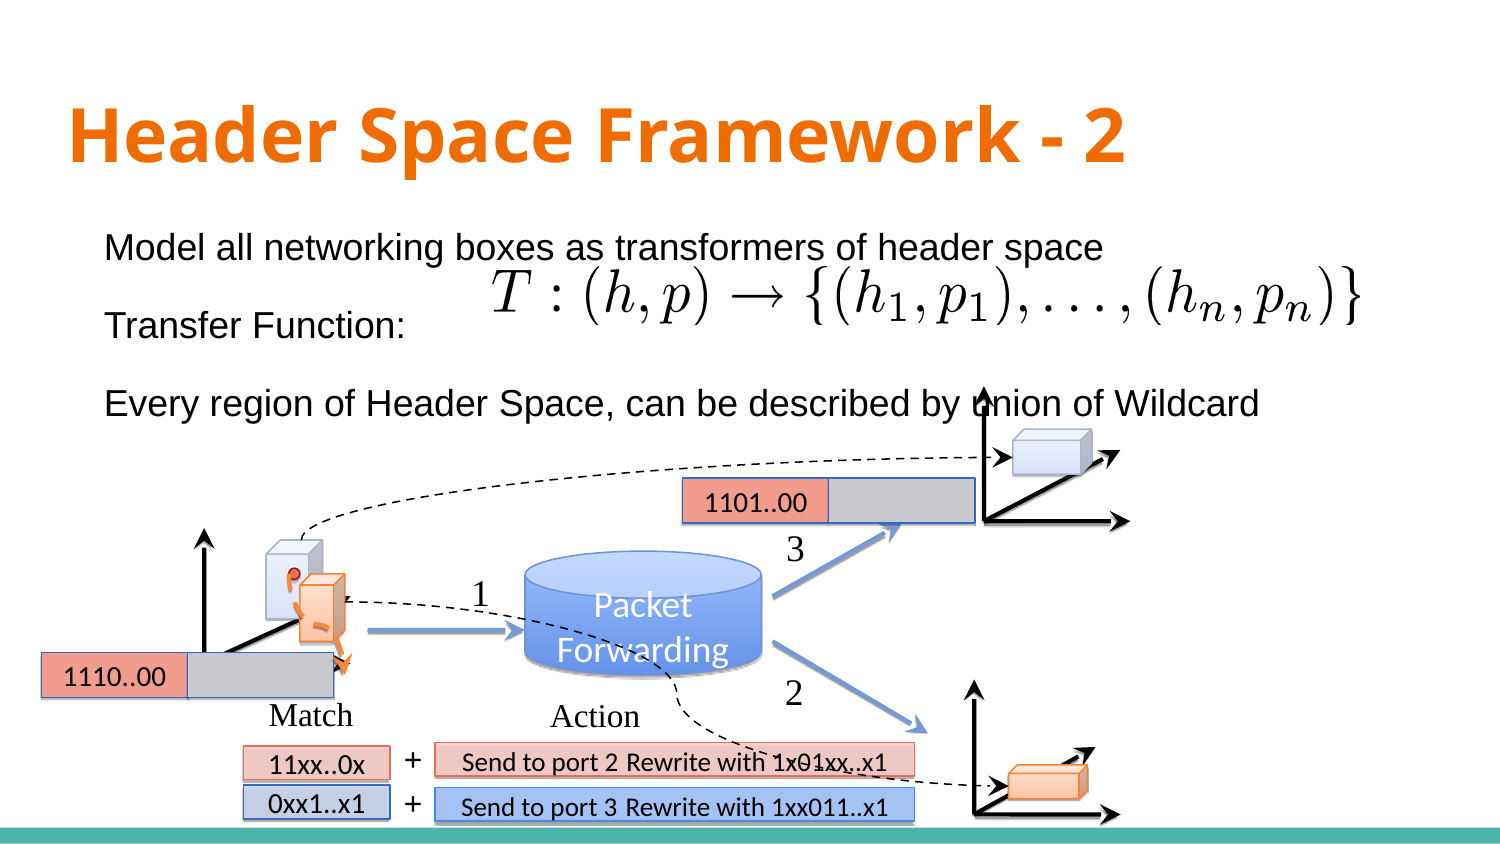

# Header Space Framework - 2
Model all networking boxes as transformers of header space
Transfer Function:
Every region of Header Space, can be described by union of Wildcard
1101..00
3
Packet
Forwarding
1
1110..00
2
Match
Action
+
Send to port 2 Rewrite with 1x01xx..x1
11xx..0x
+
0xx1..x1
Send to port 3 Rewrite with 1xx011..x1